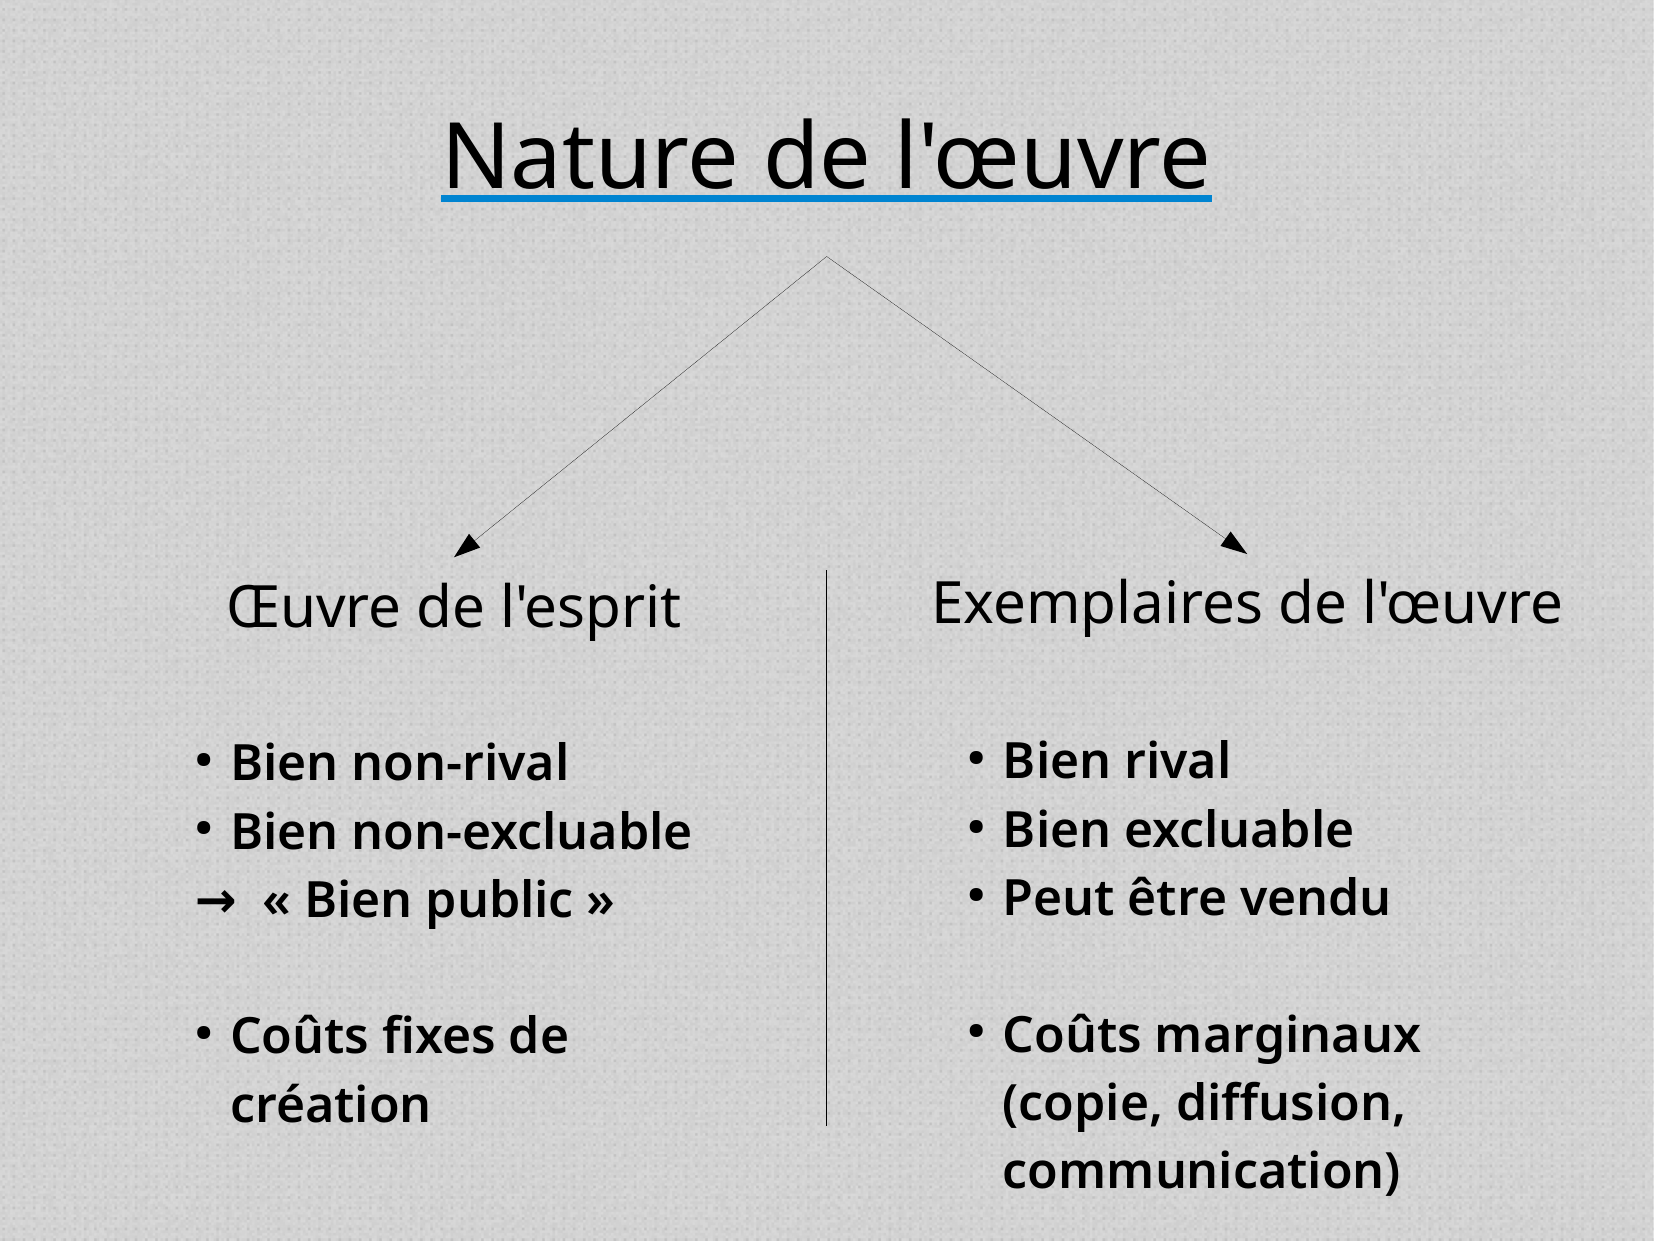

# Nature de l'œuvre
Exemplaires de l'œuvre
Œuvre de l'esprit
Bien rival
Bien excluable
Peut être vendu
Coûts marginaux (copie, diffusion, communication)
Bien non-rival
Bien non-excluable
→ « Bien public »
Coûts fixes de création